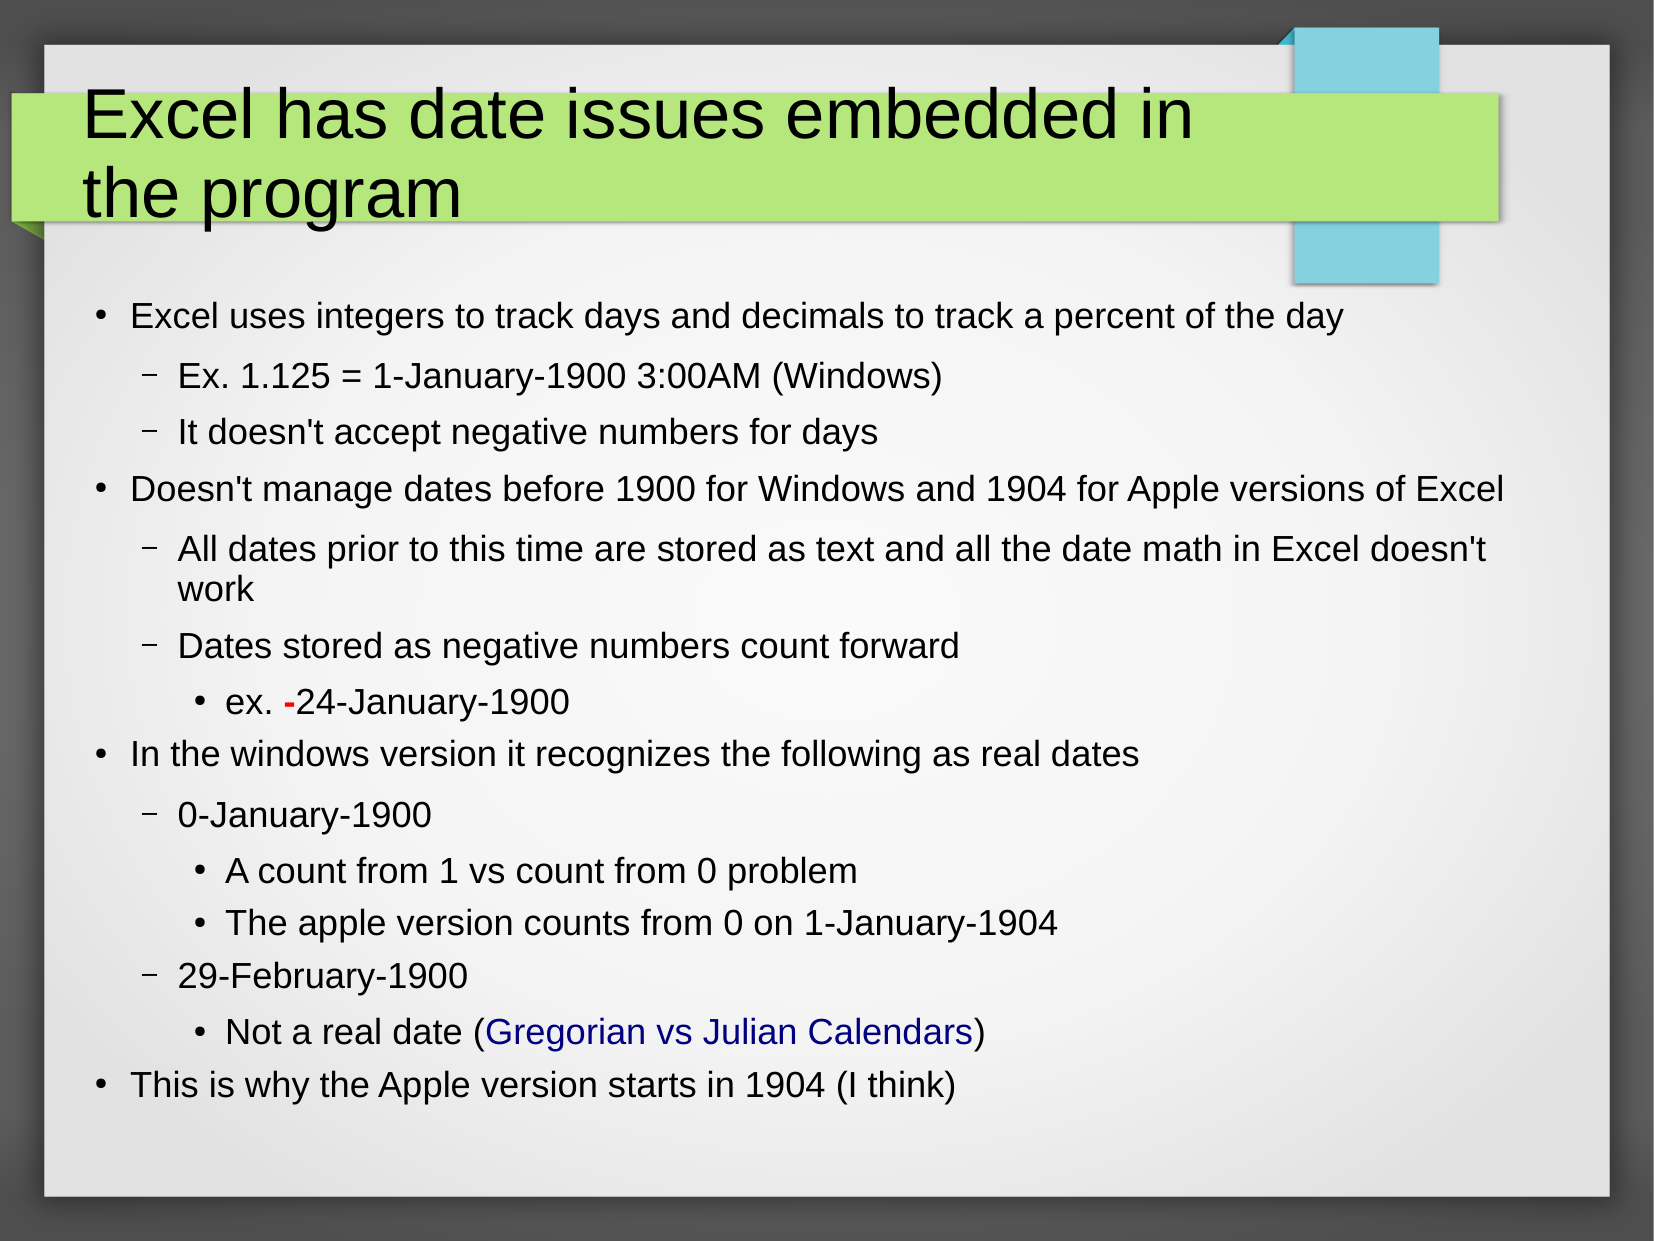

# Excel has date issues embedded in the program
Excel uses integers to track days and decimals to track a percent of the day
Ex. 1.125 = 1-January-1900 3:00AM (Windows)
It doesn't accept negative numbers for days
Doesn't manage dates before 1900 for Windows and 1904 for Apple versions of Excel
All dates prior to this time are stored as text and all the date math in Excel doesn't work
Dates stored as negative numbers count forward
ex. -24-January-1900
In the windows version it recognizes the following as real dates
0-January-1900
A count from 1 vs count from 0 problem
The apple version counts from 0 on 1-January-1904
29-February-1900
Not a real date (Gregorian vs Julian Calendars)
This is why the Apple version starts in 1904 (I think)